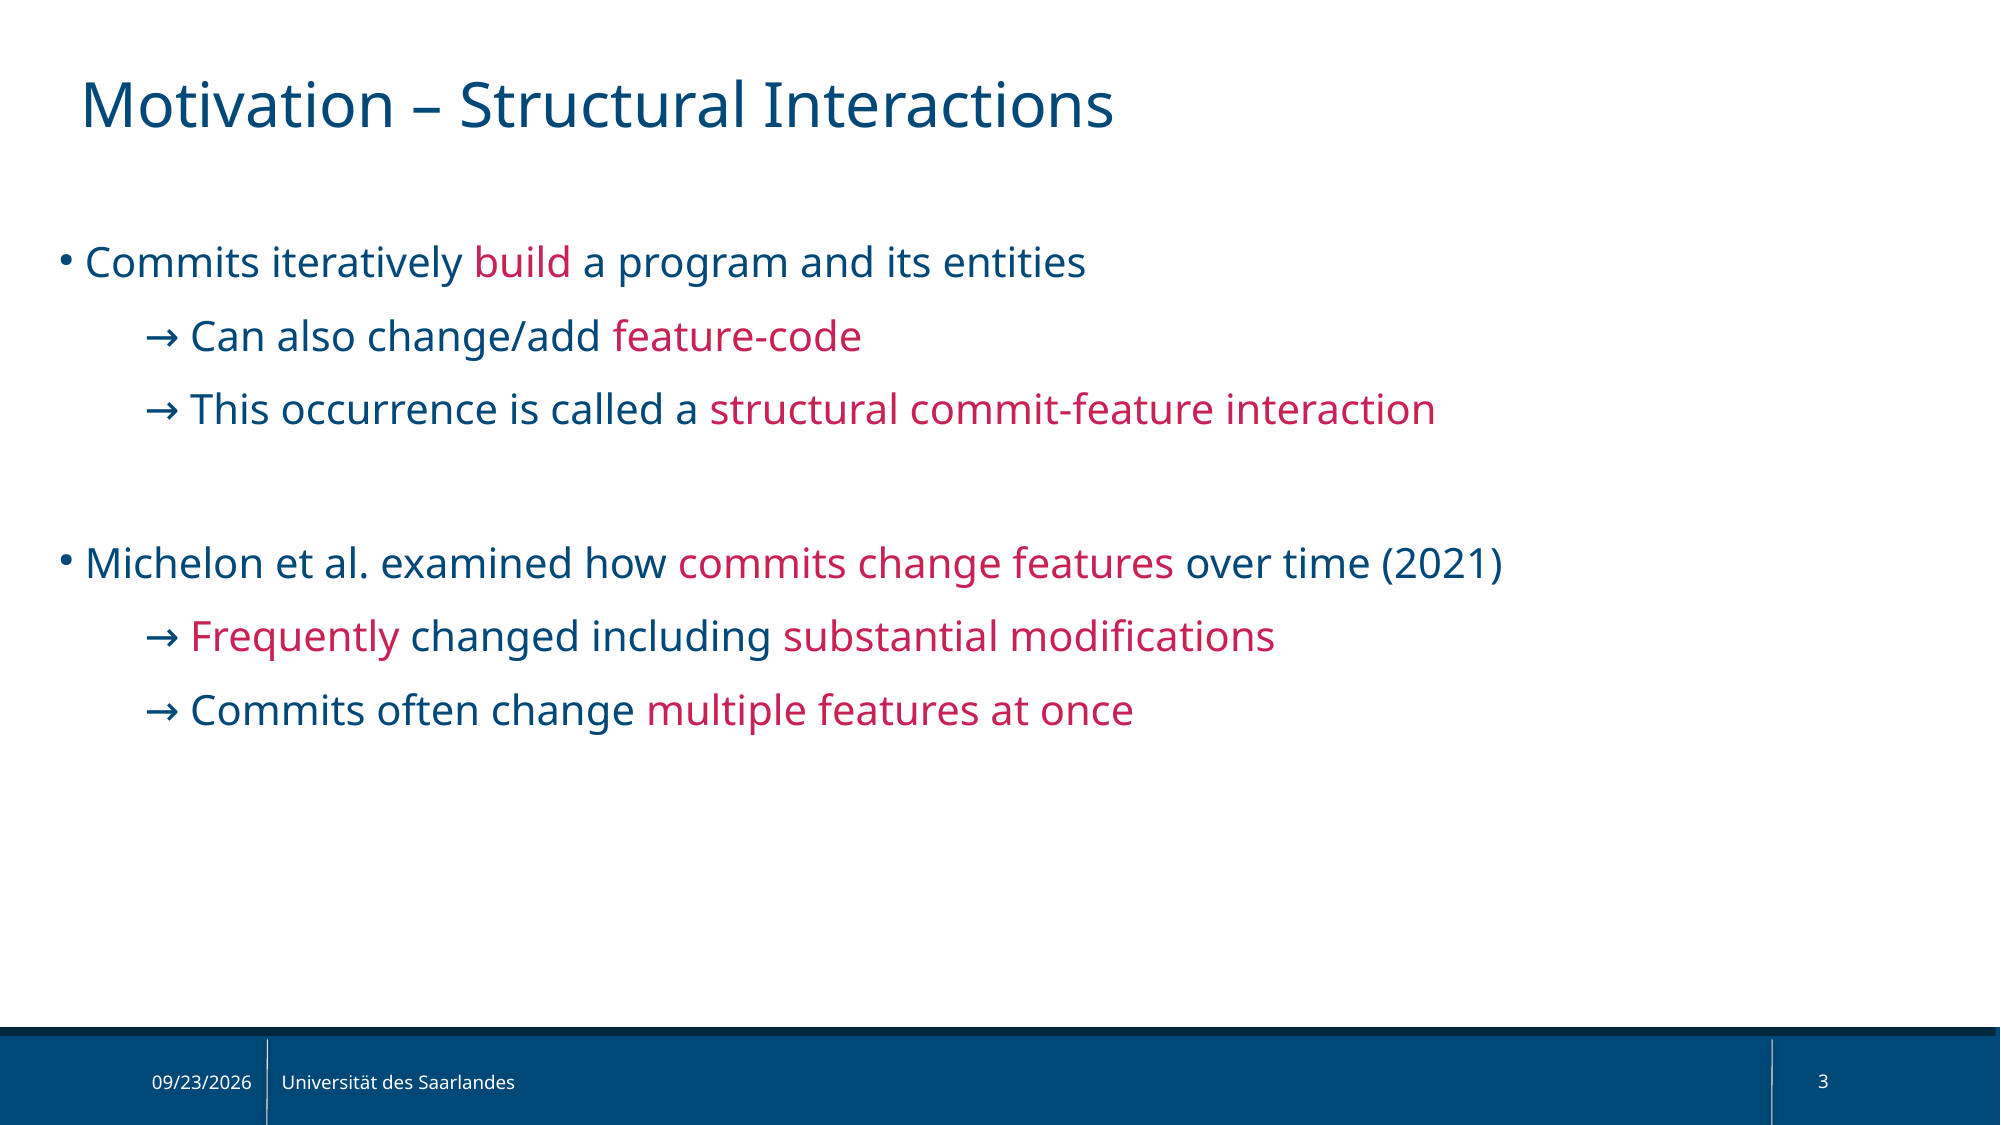

Motivation – Structural Interactions
# Commits iteratively build a program and its entities
→ Can also change/add feature-code
→ This occurrence is called a structural commit-feature interaction
 Michelon et al. examined how commits change features over time (2021)
→ Frequently changed including substantial modifications
→ Commits often change multiple features at once
Universität des Saarlandes